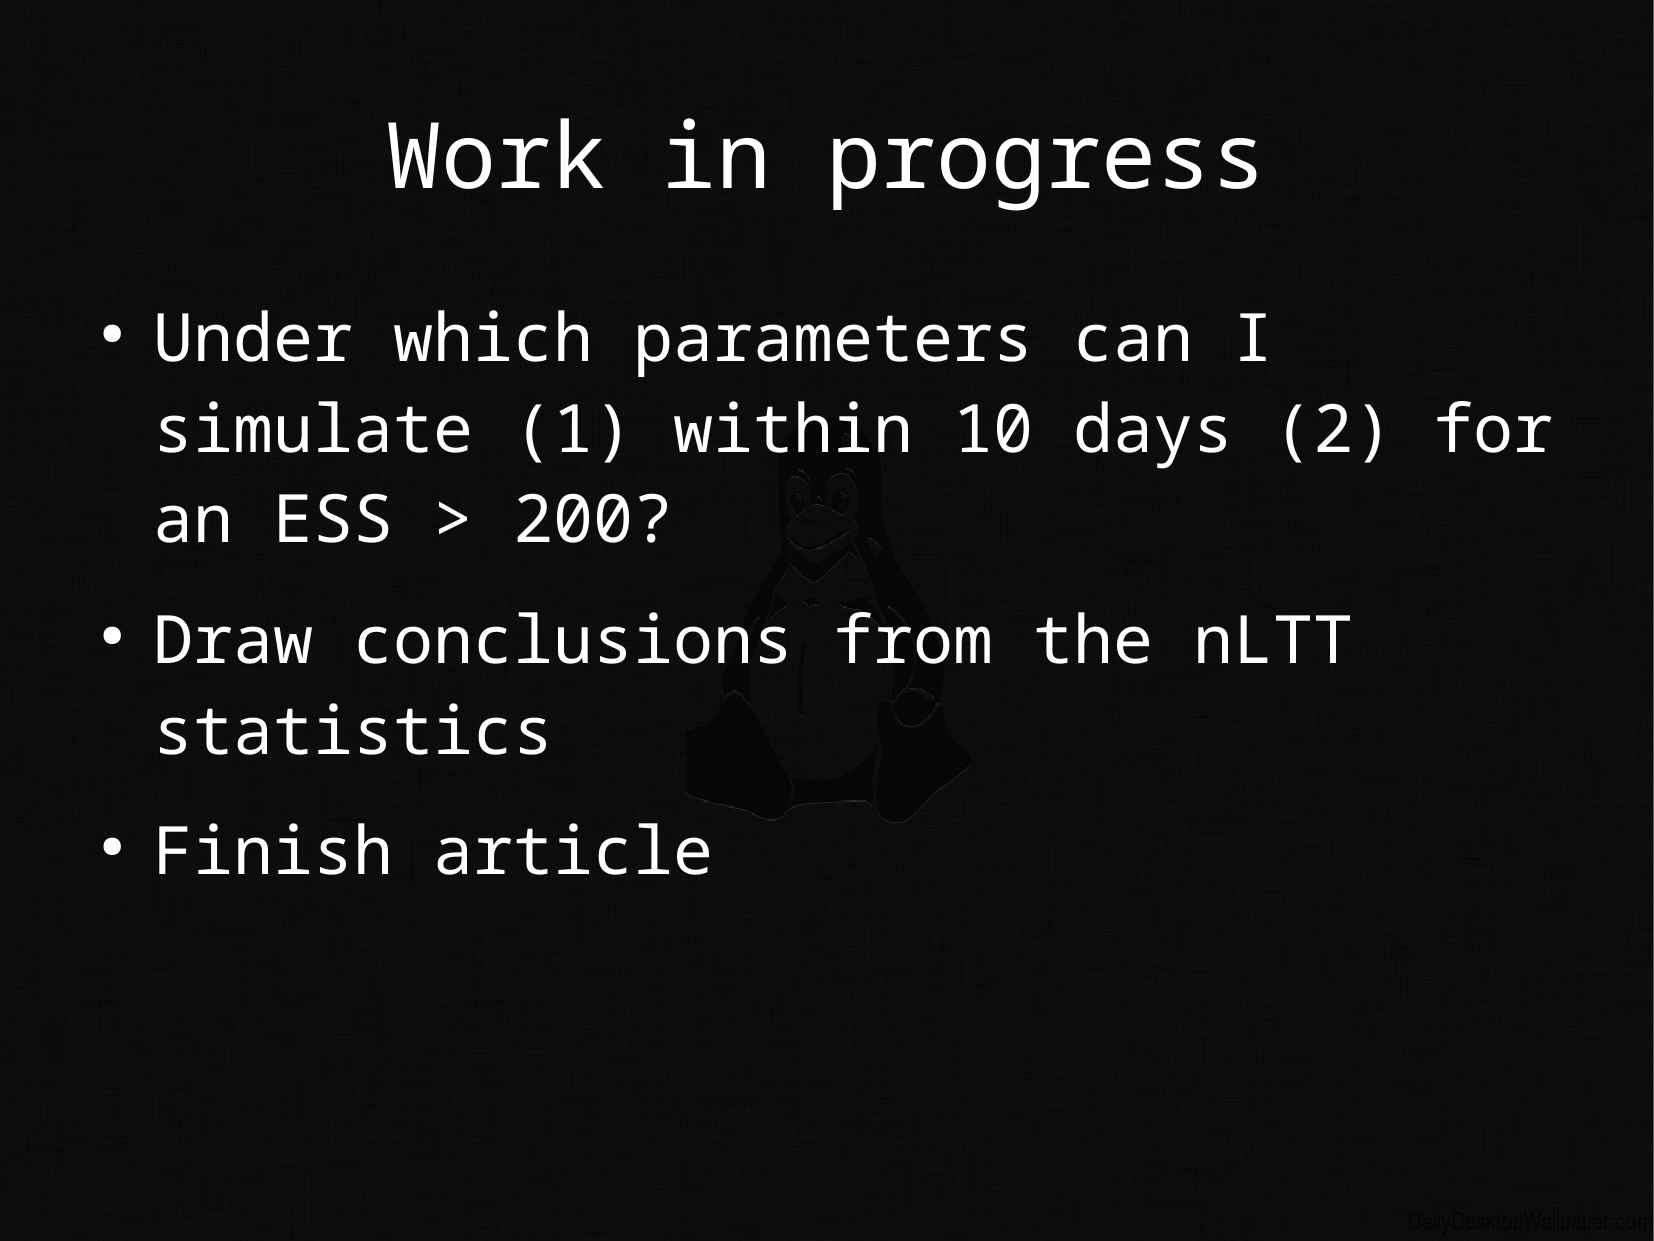

# Work in progress
Under which parameters can I simulate (1) within 10 days (2) for an ESS > 200?
Draw conclusions from the nLTT statistics
Finish article